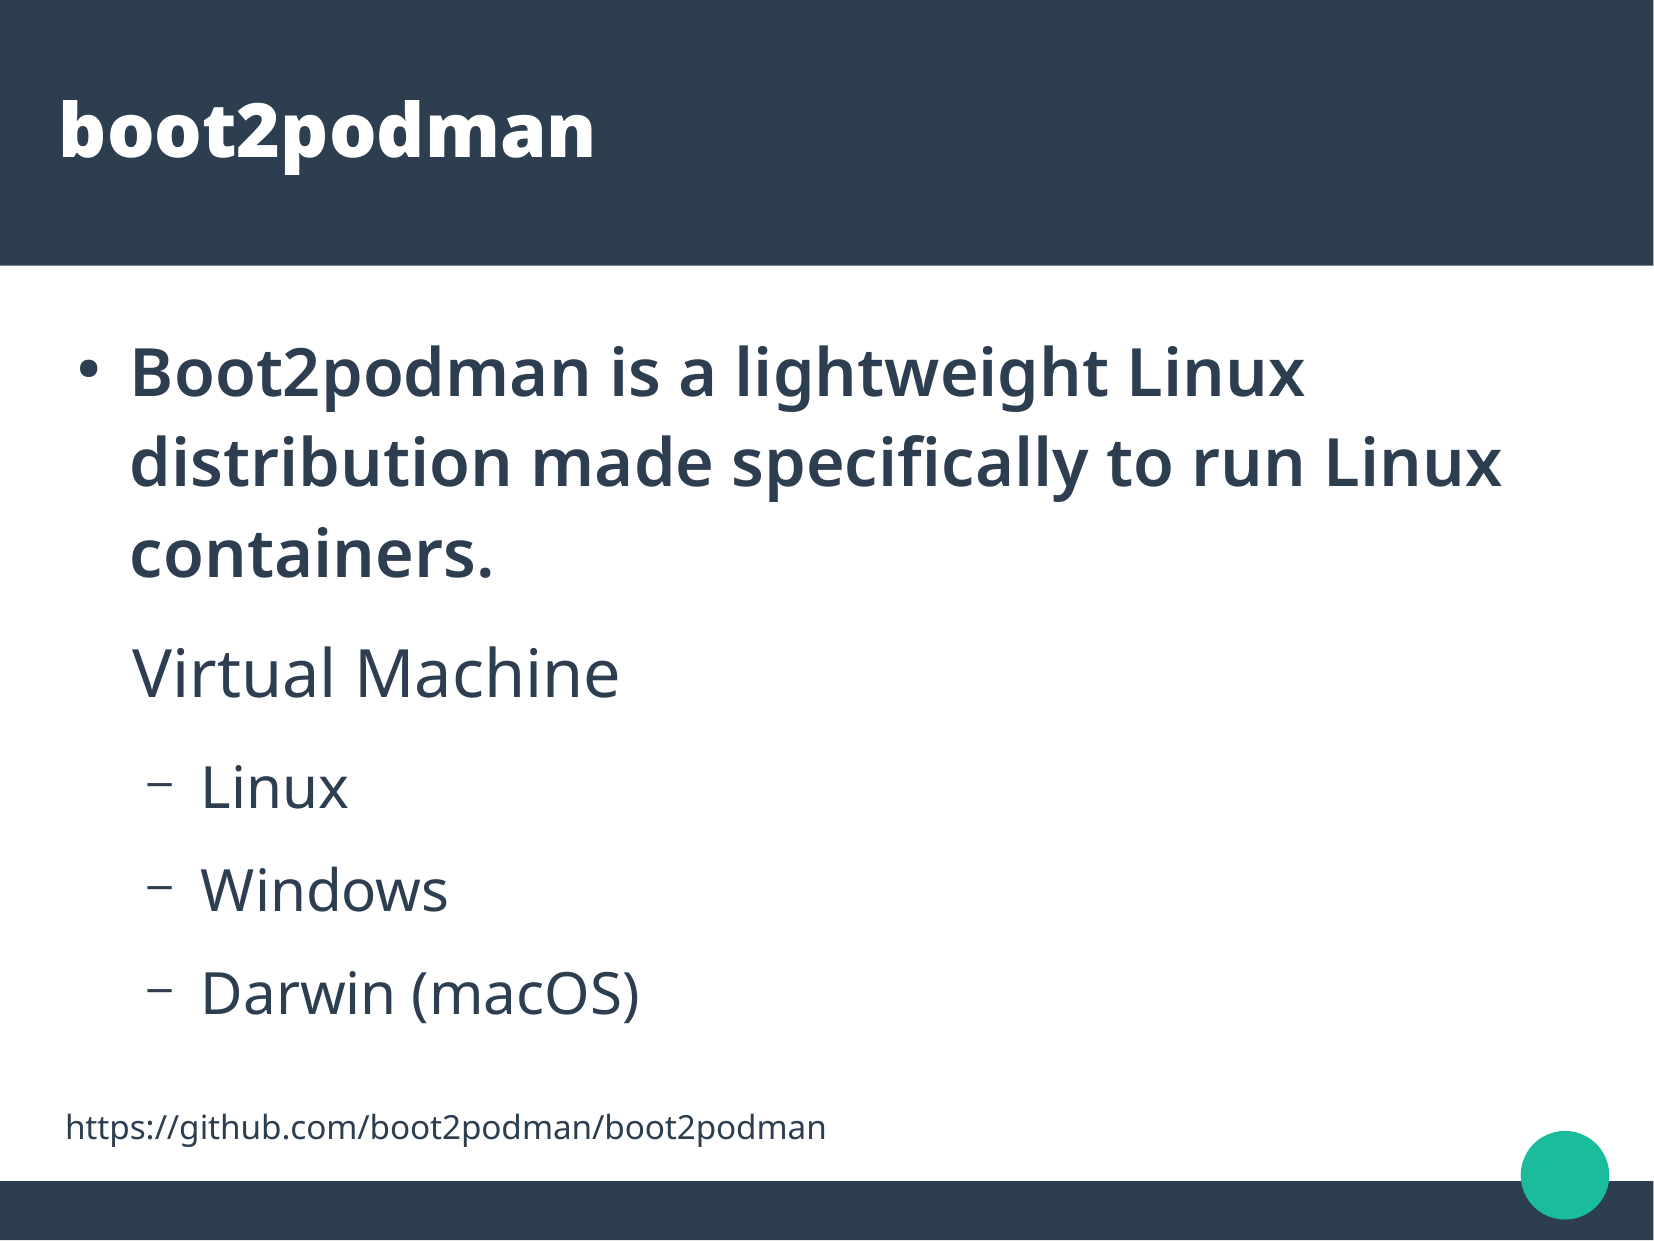

# boot2podman
Boot2podman is a lightweight Linux distribution made specifically to run Linux containers.
Virtual Machine
Linux
Windows
Darwin (macOS)
https://github.com/boot2podman/boot2podman